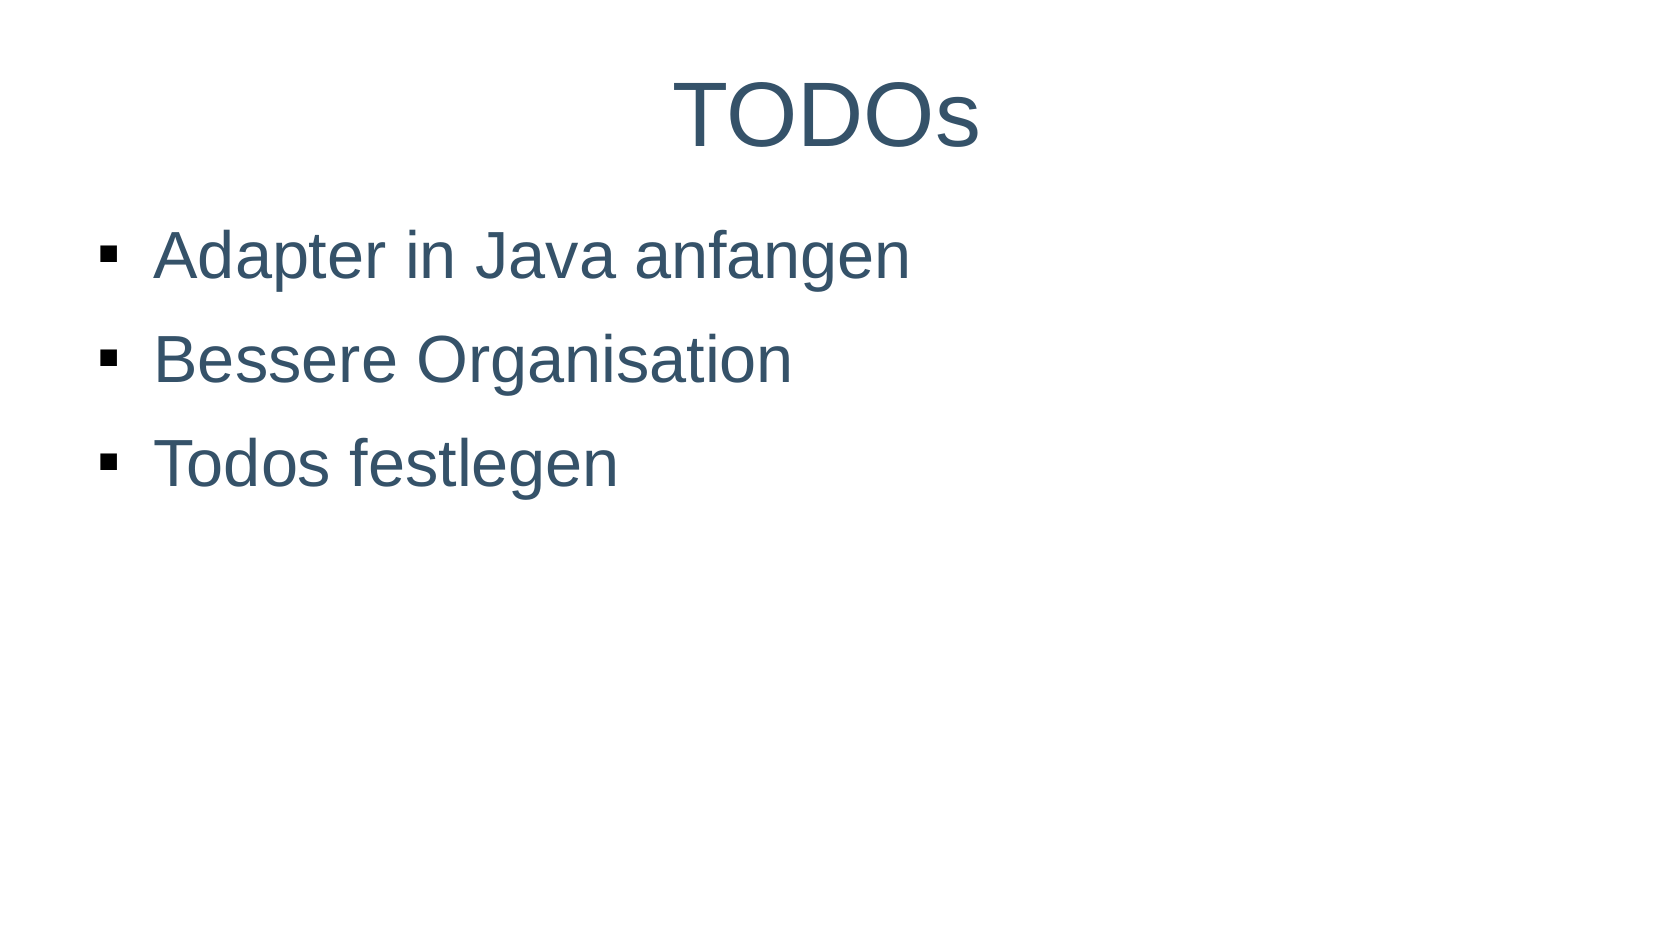

# TODOs
Adapter in Java anfangen
Bessere Organisation
Todos festlegen